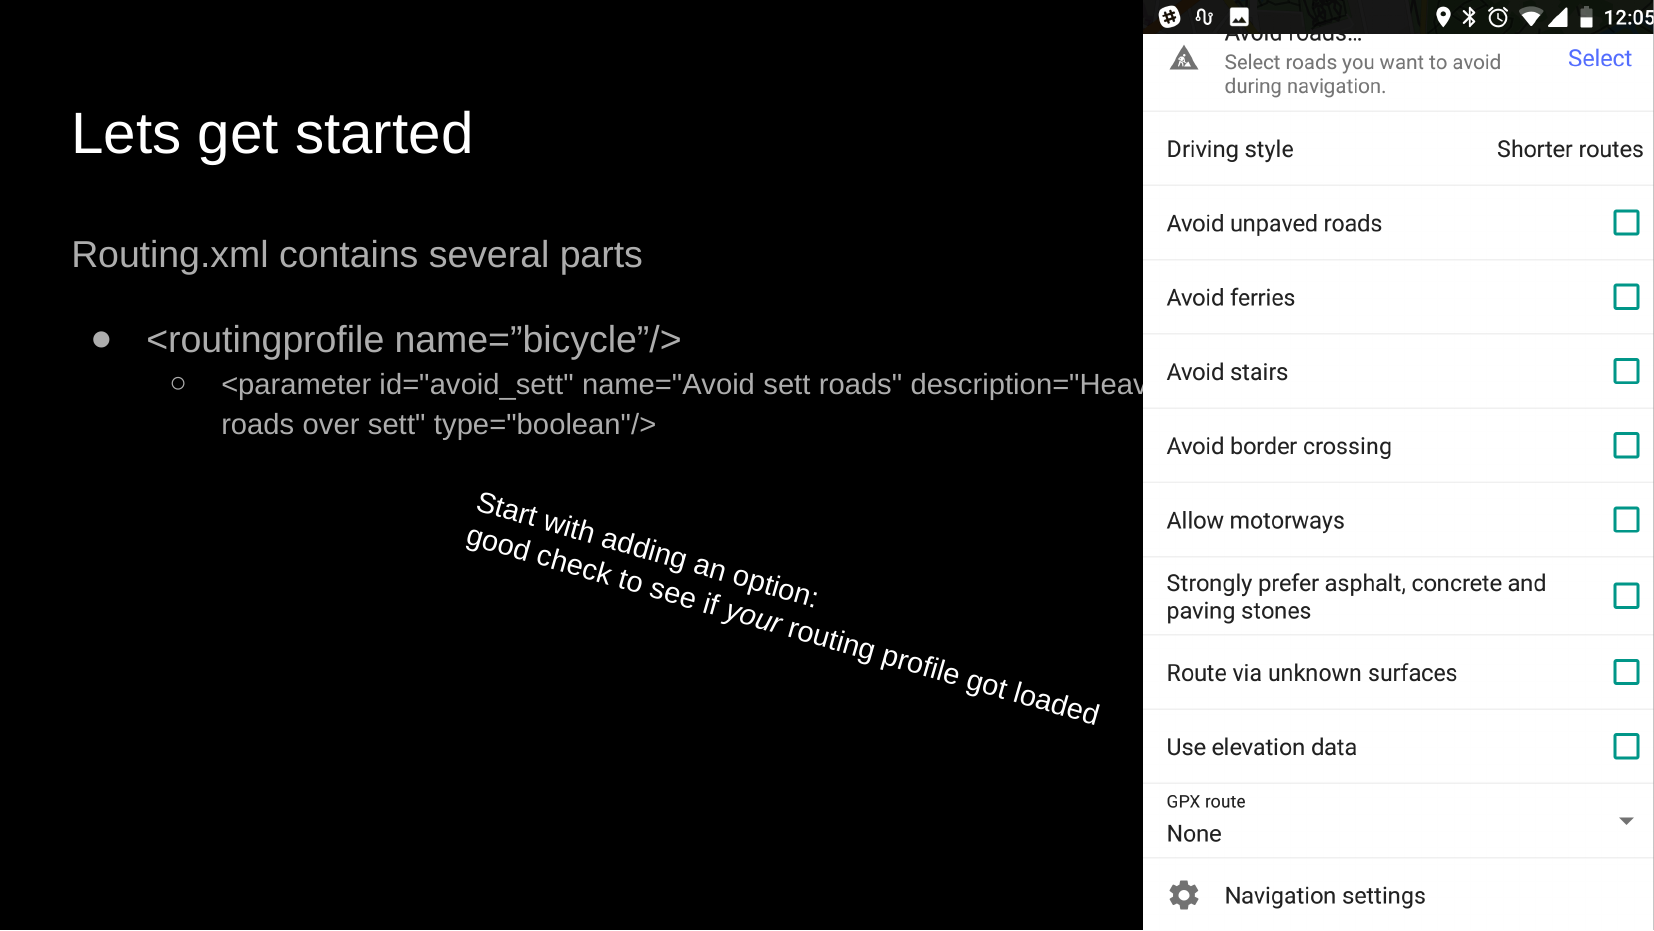

# Lets get started
Routing.xml contains several parts
<routingprofile name=”bicycle”/>
<parameter id="avoid_sett" name="Avoid sett roads" description="Heavily prefer concrete and asphalt roads over sett" type="boolean"/>
Start with adding an option:
good check to see if your routing profile got loaded